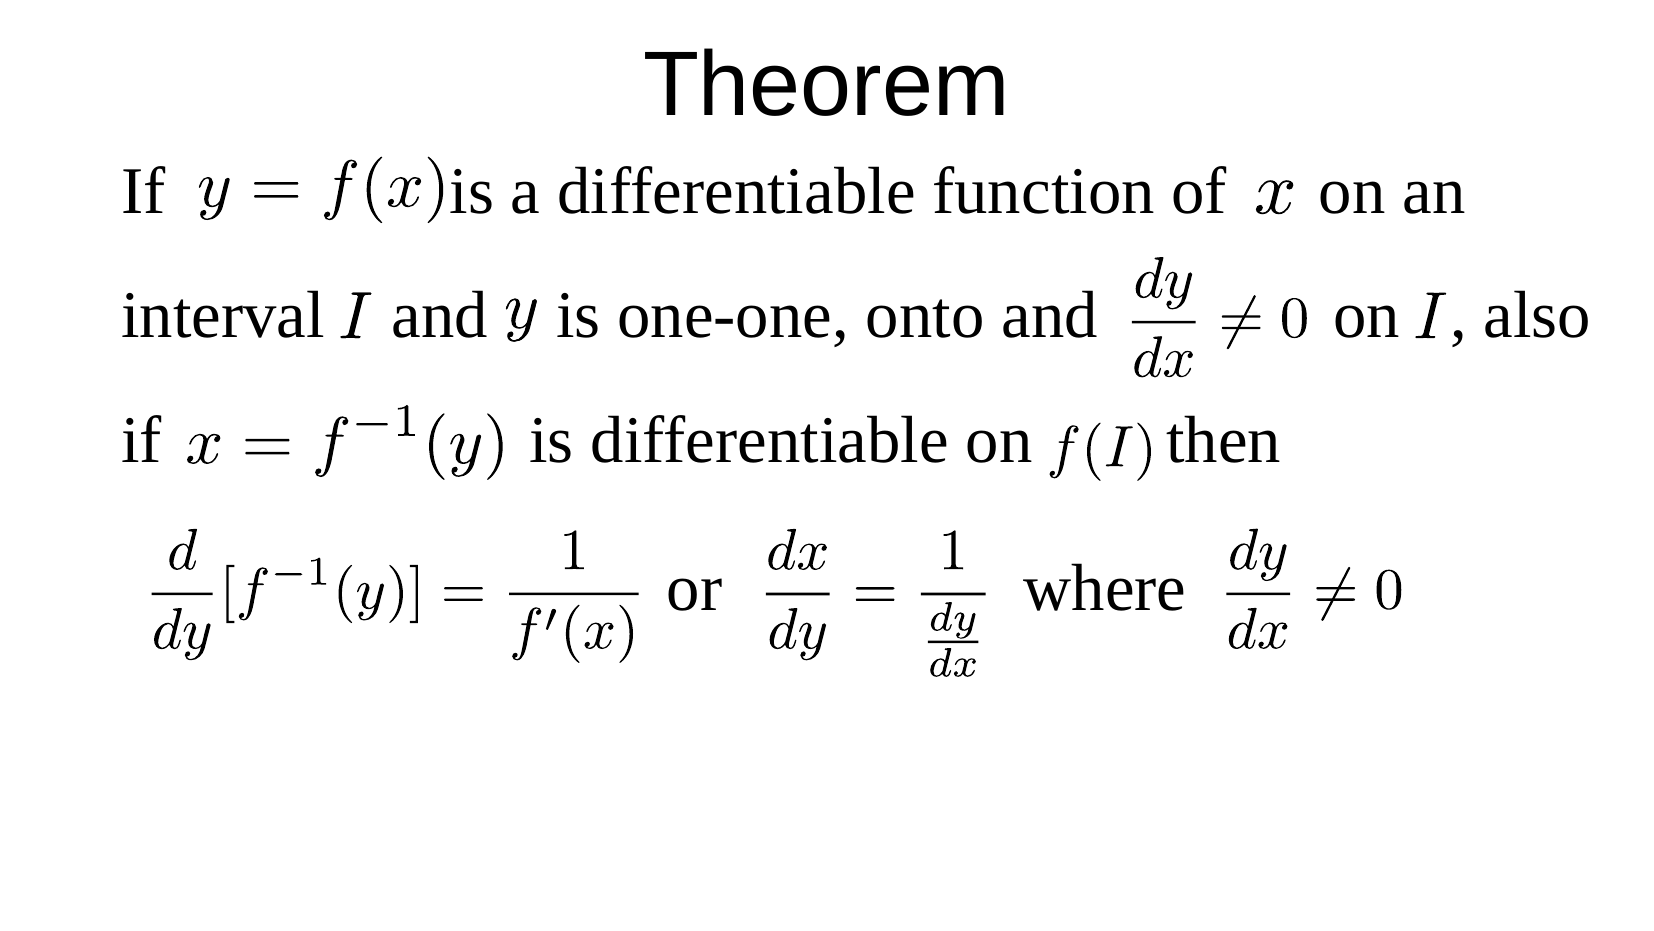

# Theorem
	If				 is a differentiable function of 	 on an
	interval and is one-one, onto and on , also
	if is differentiable on then
 or where